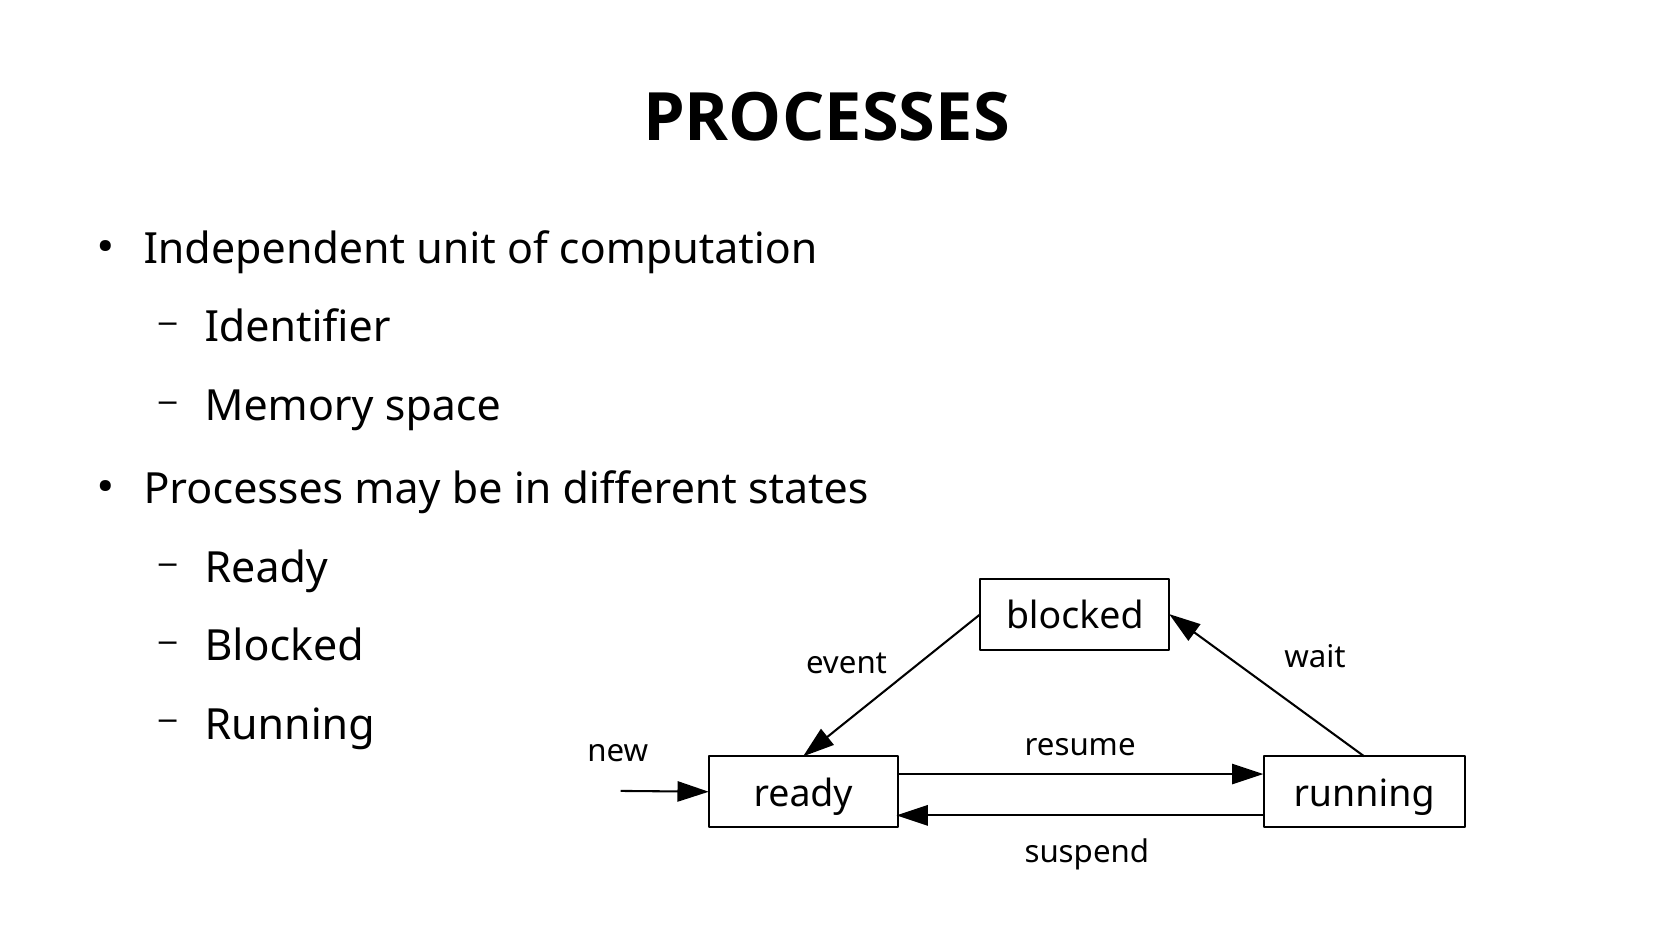

# PROCESSES
Independent unit of computation
Identifier
Memory space
Processes may be in different states
Ready
Blocked
Running
blocked
wait
event
resume
new
ready
running
suspend